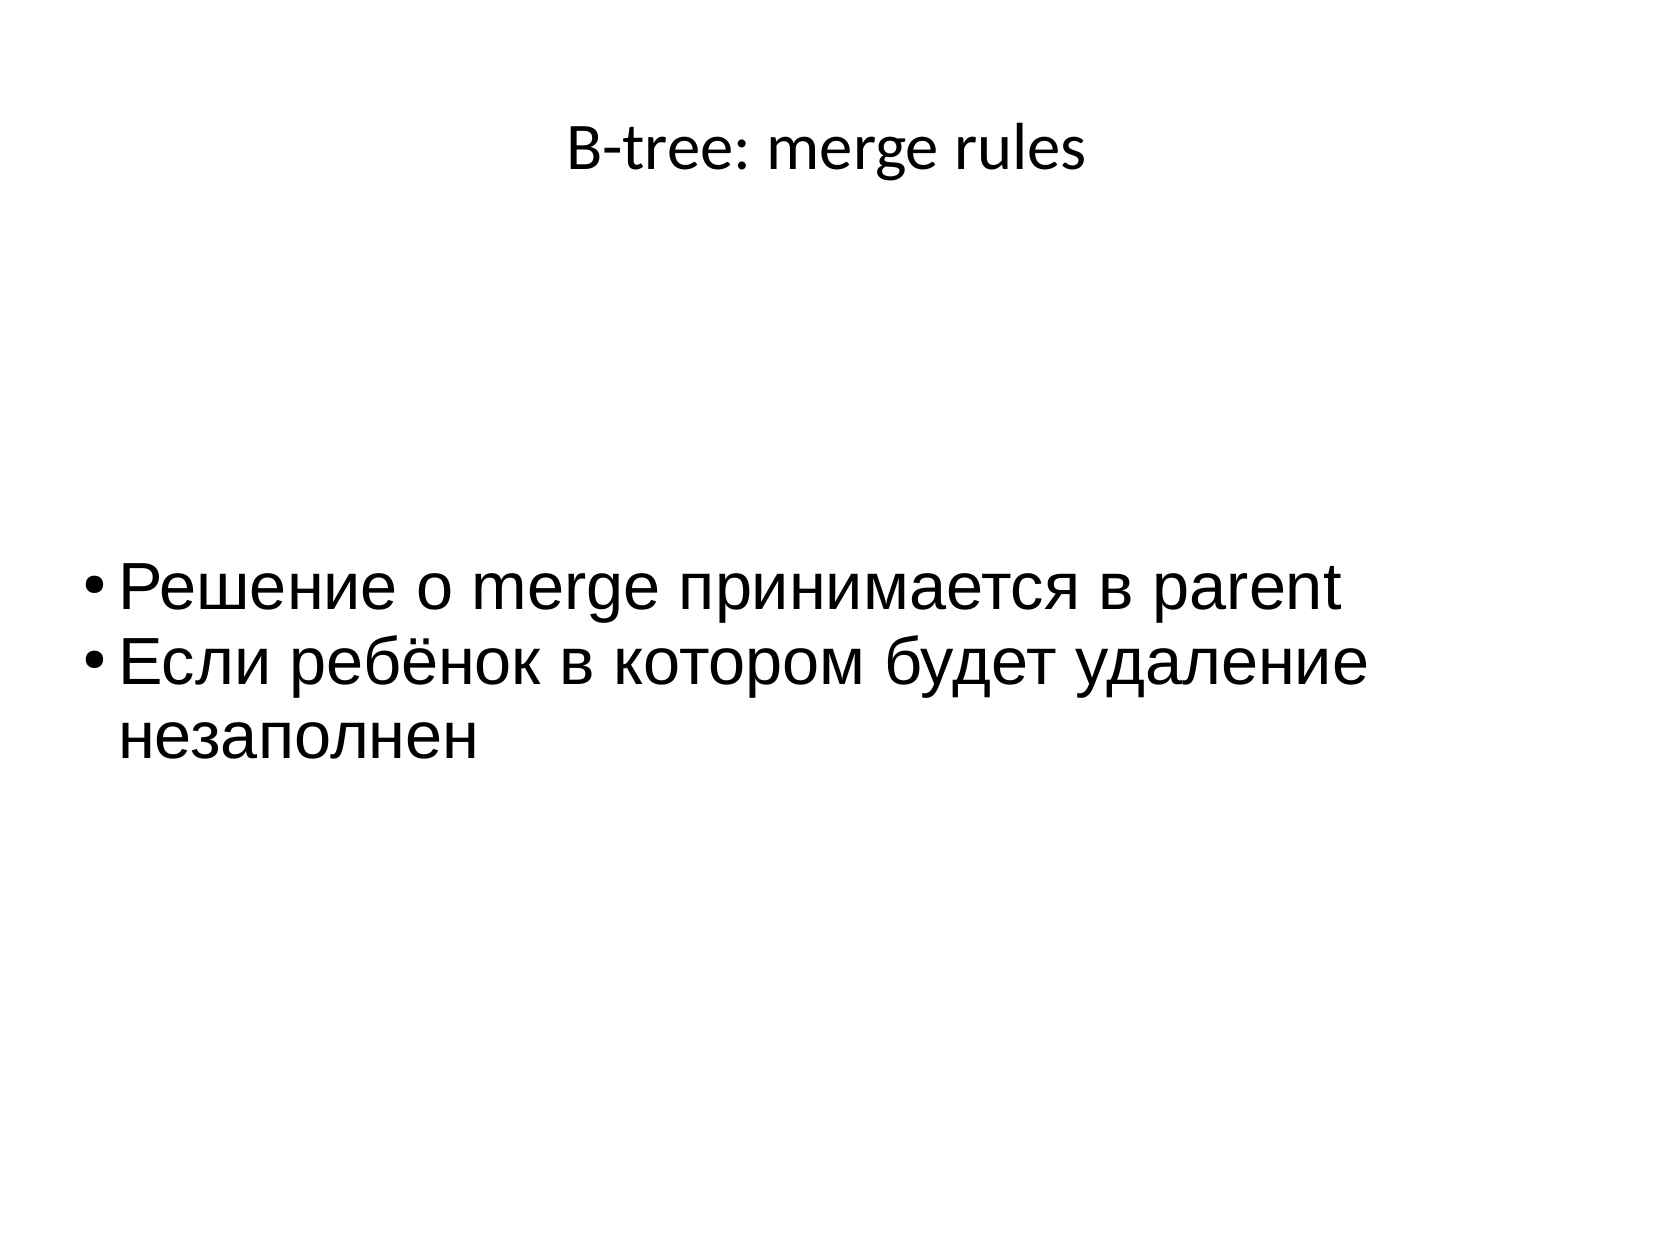

# B-tree: merge rules
Решение о merge принимается в parent
Если ребёнок в котором будет удаление незаполнен